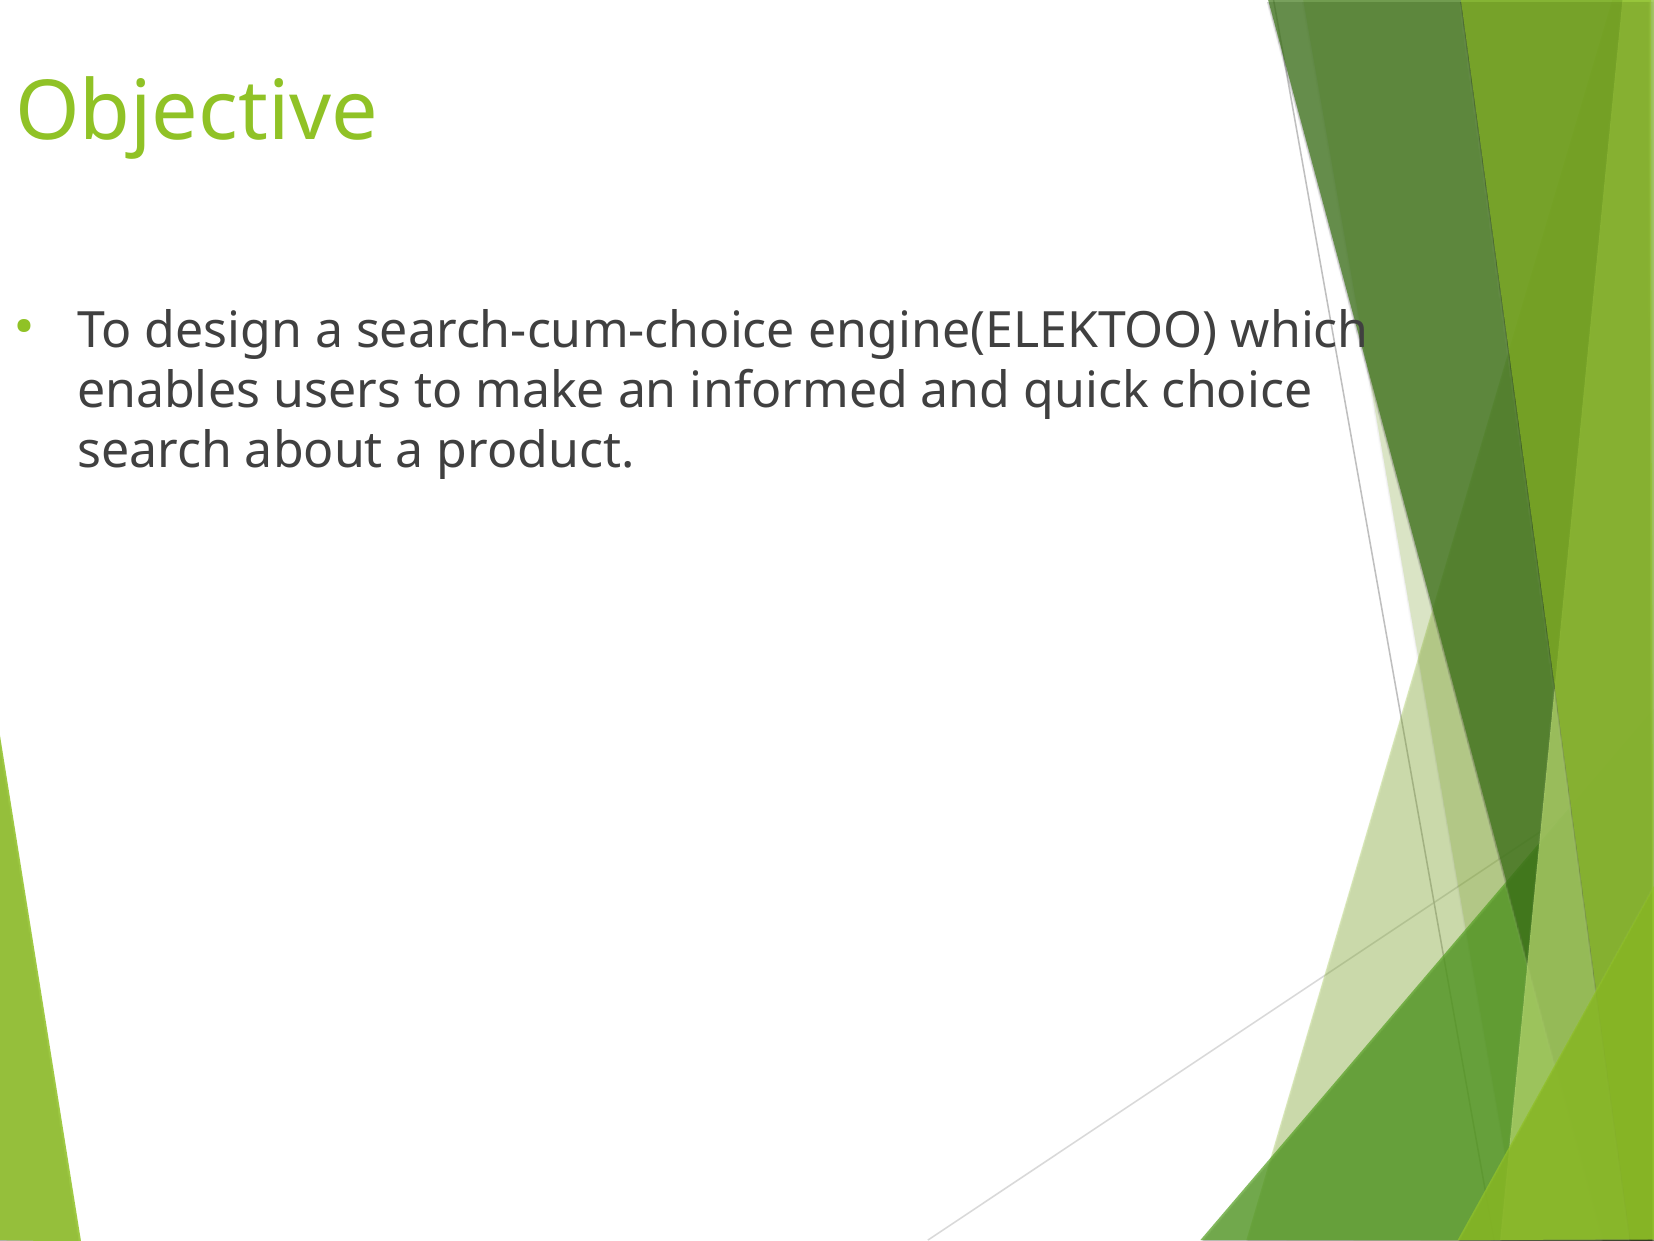

# Objective
To design a search-cum-choice engine(ELEKTOO) which enables users to make an informed and quick choice search about a product.